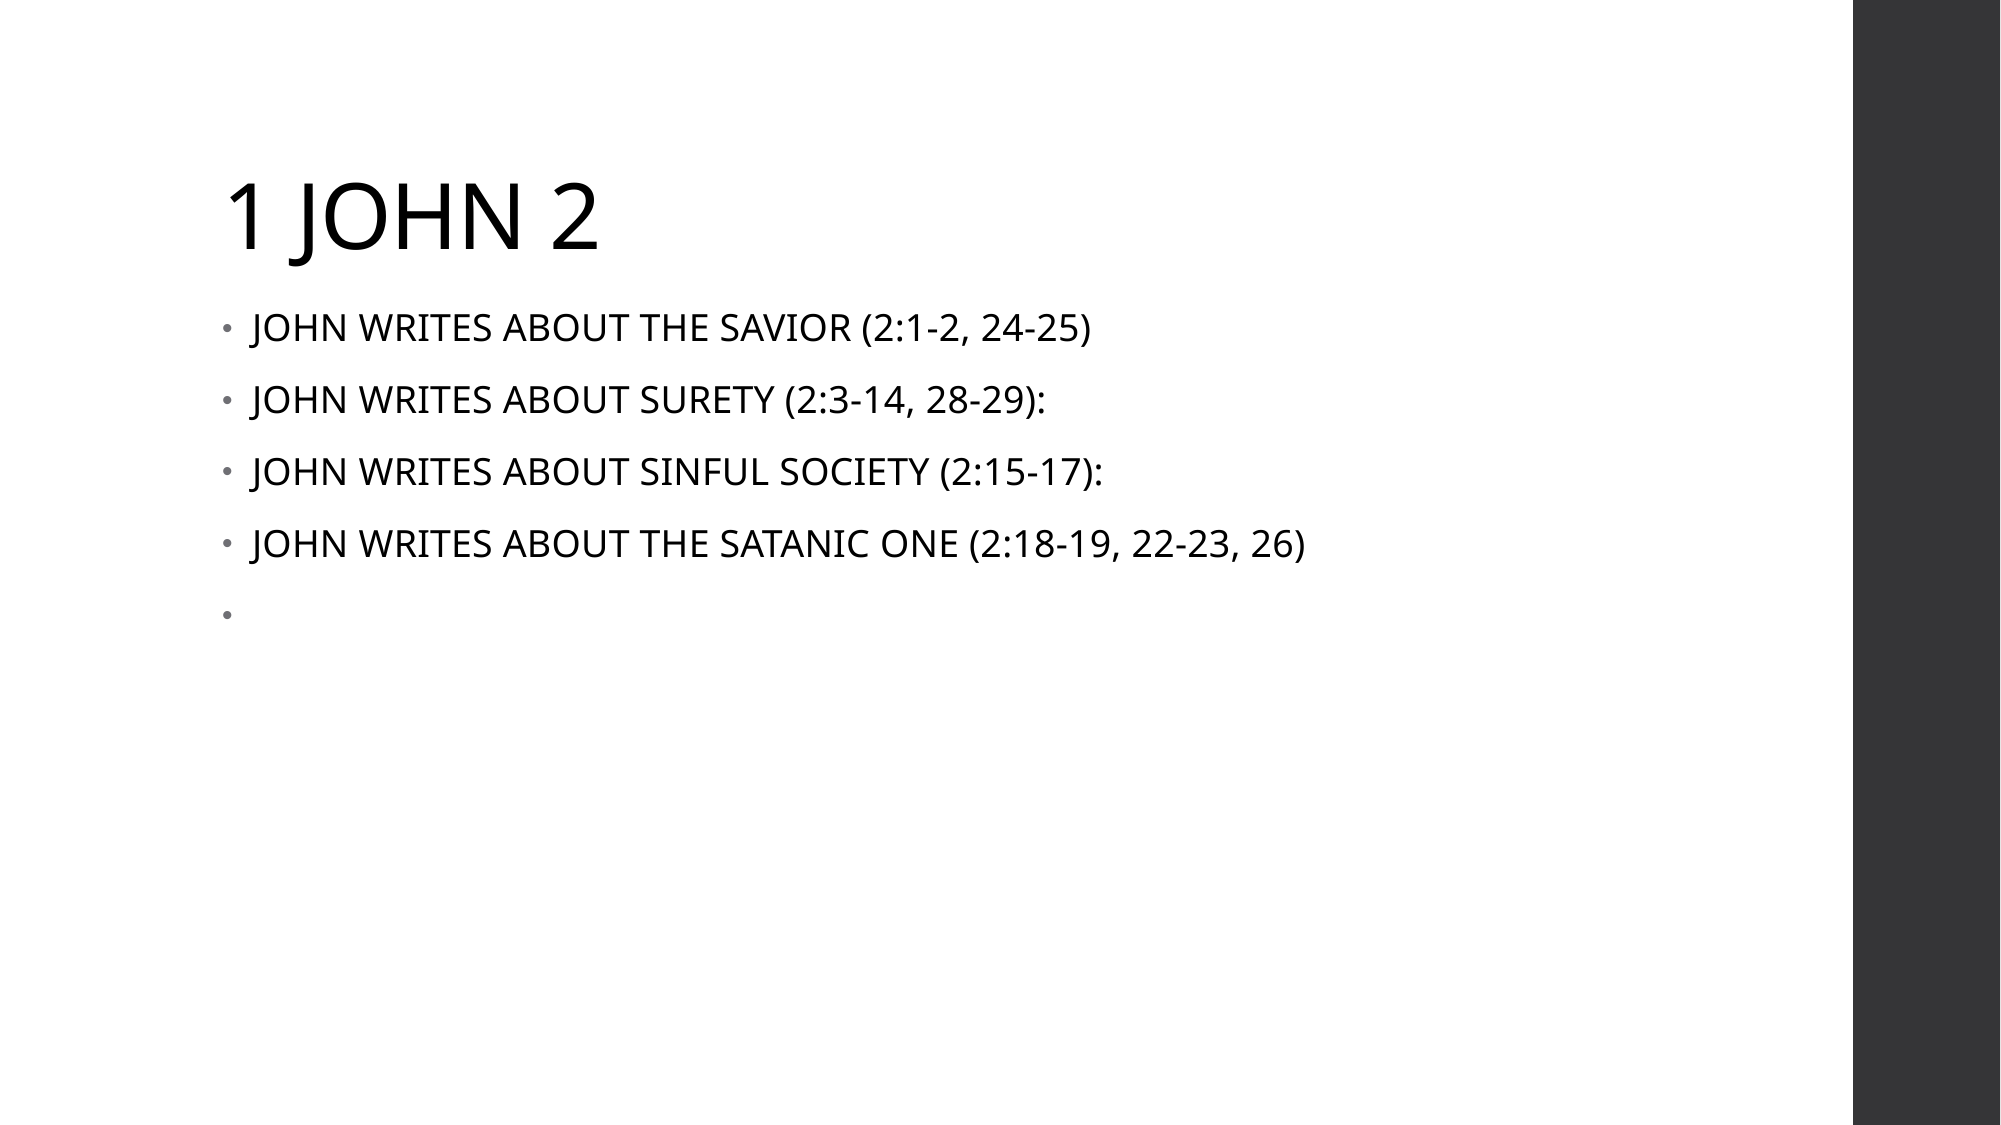

# 1 JOHN 2
JOHN WRITES ABOUT THE SAVIOR (2:1-2, 24-25)
JOHN WRITES ABOUT SURETY (2:3-14, 28-29):
JOHN WRITES ABOUT SINFUL SOCIETY (2:15-17):
JOHN WRITES ABOUT THE SATANIC ONE (2:18-19, 22-23, 26)